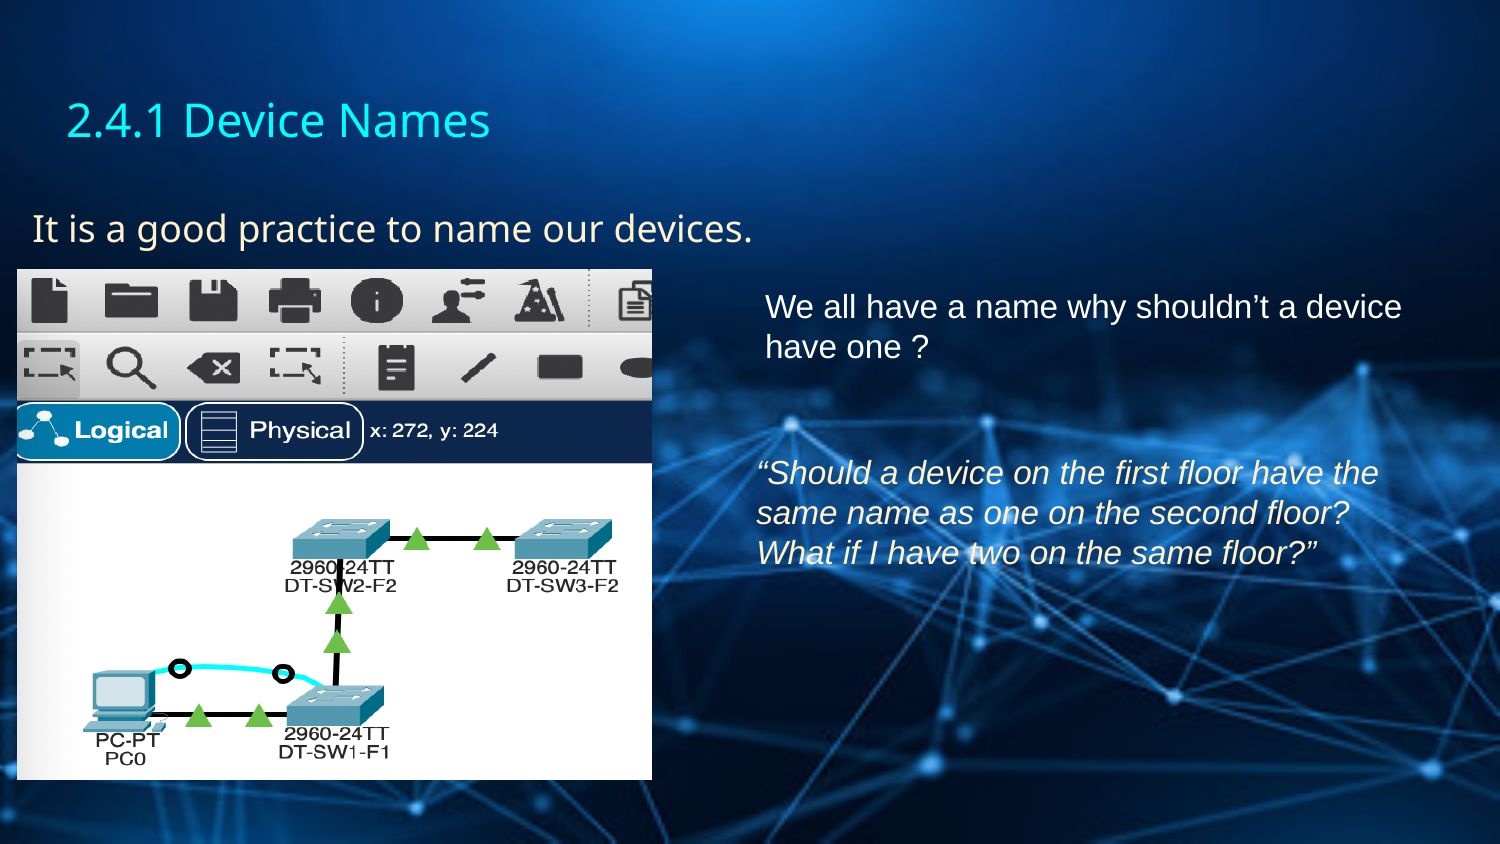

# 2.4.1 Device Names
It is a good practice to name our devices.
We all have a name why shouldn’t a device have one ?
“Should a device on the first floor have the same name as one on the second floor? What if I have two on the same floor?”